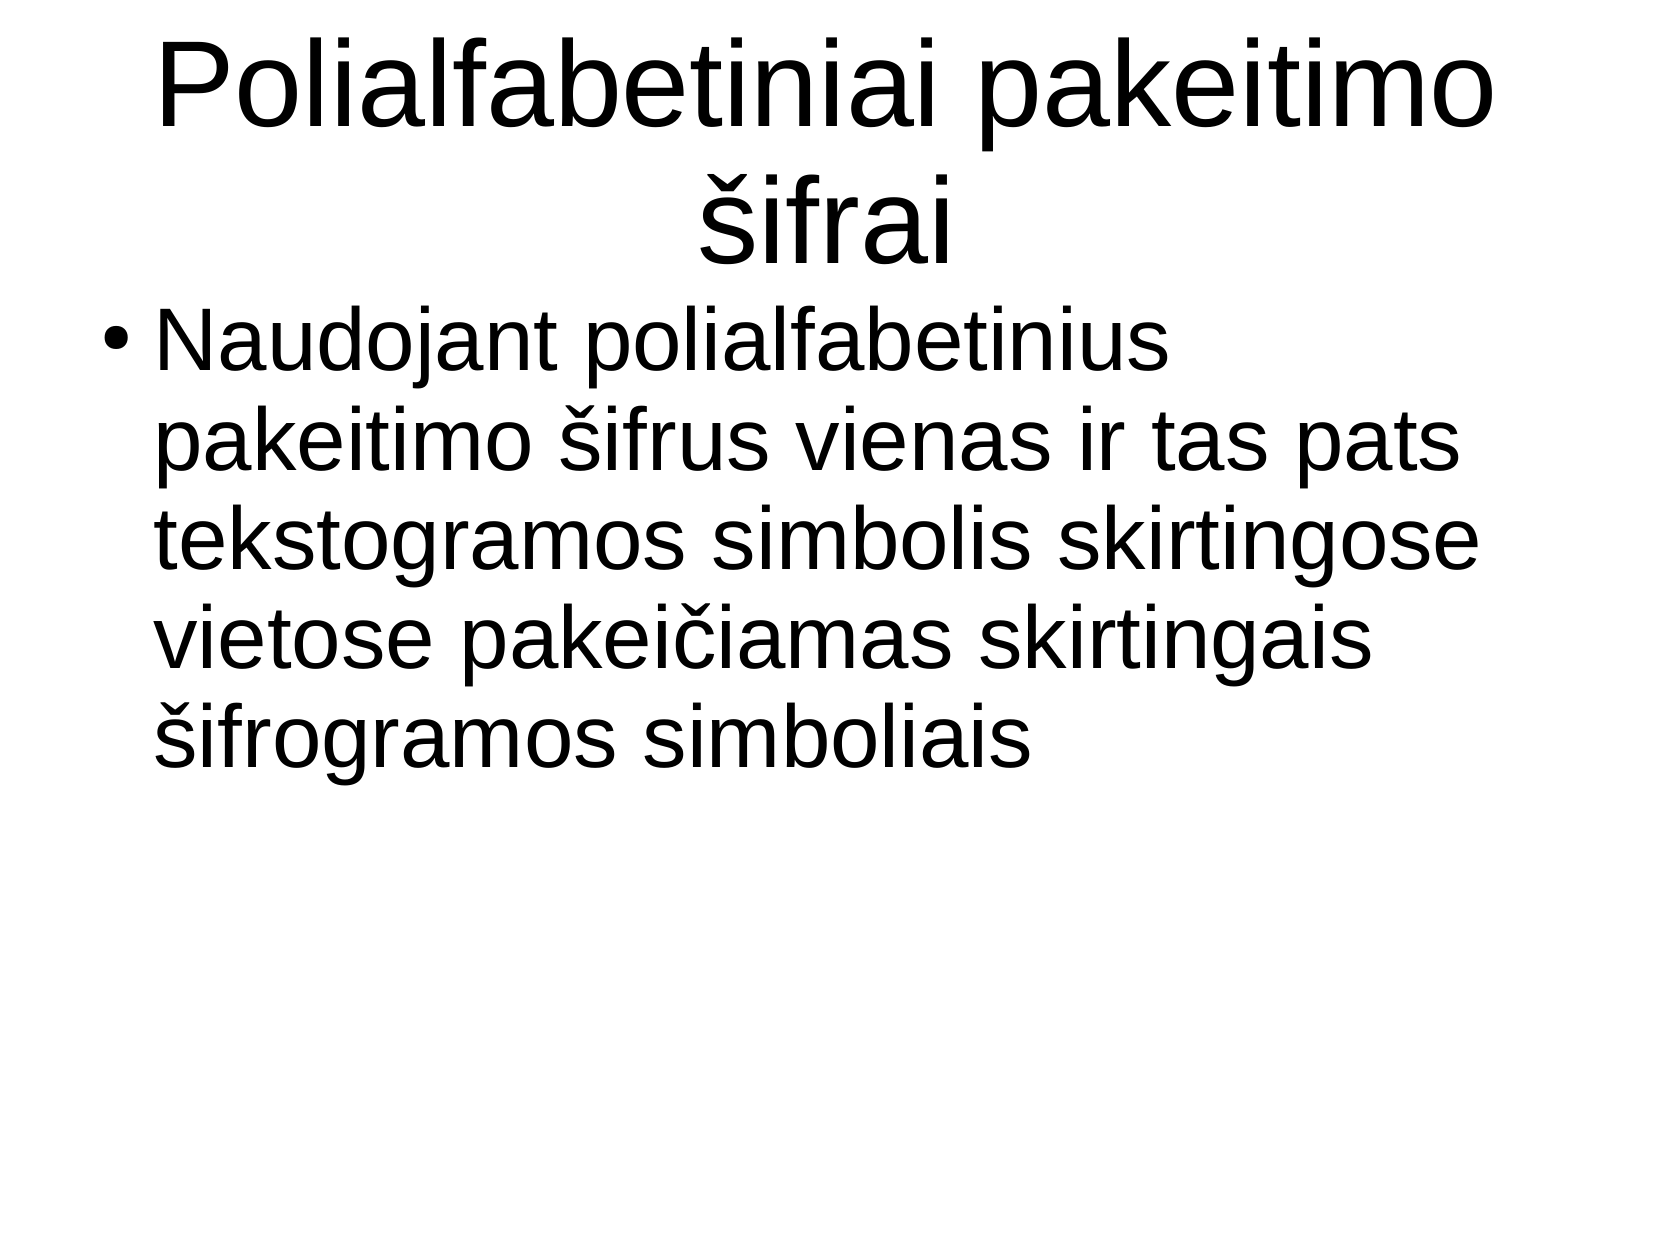

# Polialfabetiniai pakeitimo šifrai
Naudojant polialfabetinius pakeitimo šifrus vienas ir tas pats tekstogramos simbolis skirtingose vietose pakeičiamas skirtingais šifrogramos simboliais